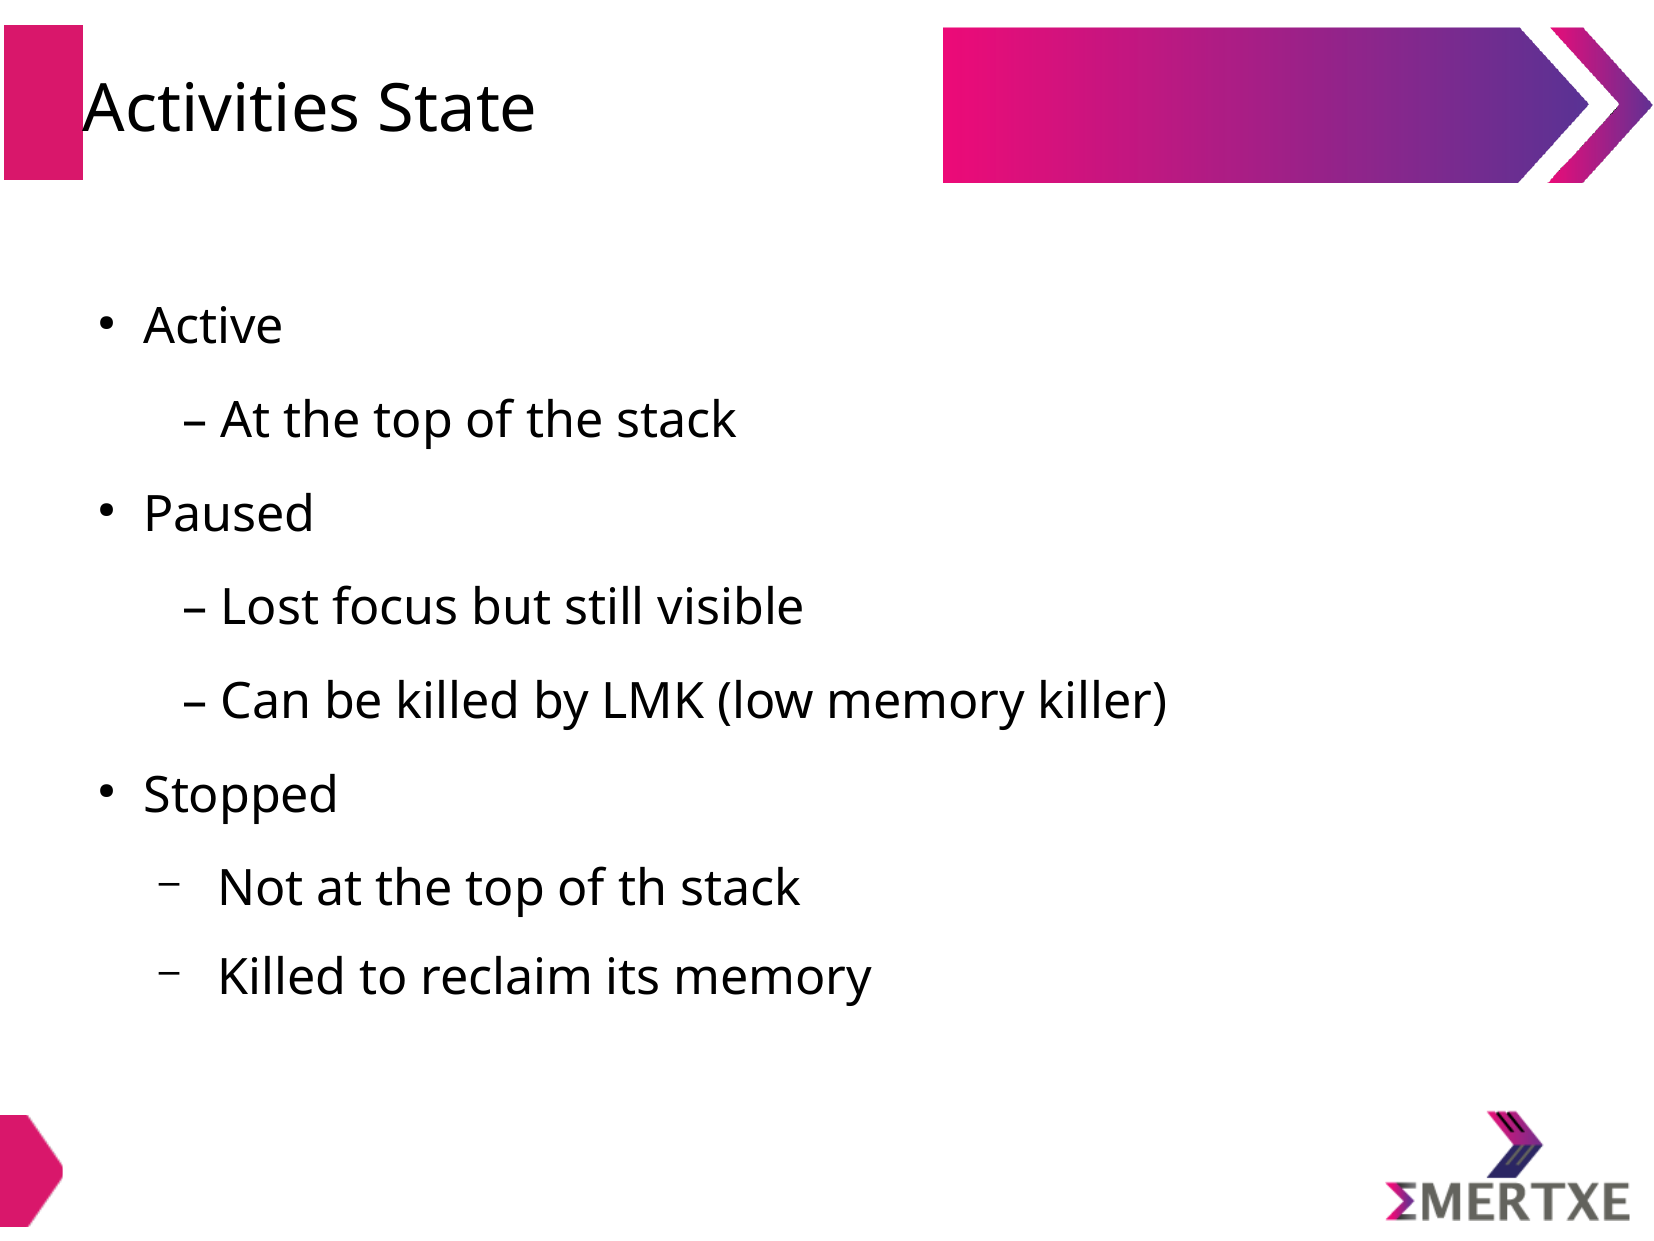

# Activities State
Active
 – At the top of the stack
Paused
 – Lost focus but still visible
 – Can be killed by LMK (low memory killer)
Stopped
 Not at the top of th stack
 Killed to reclaim its memory